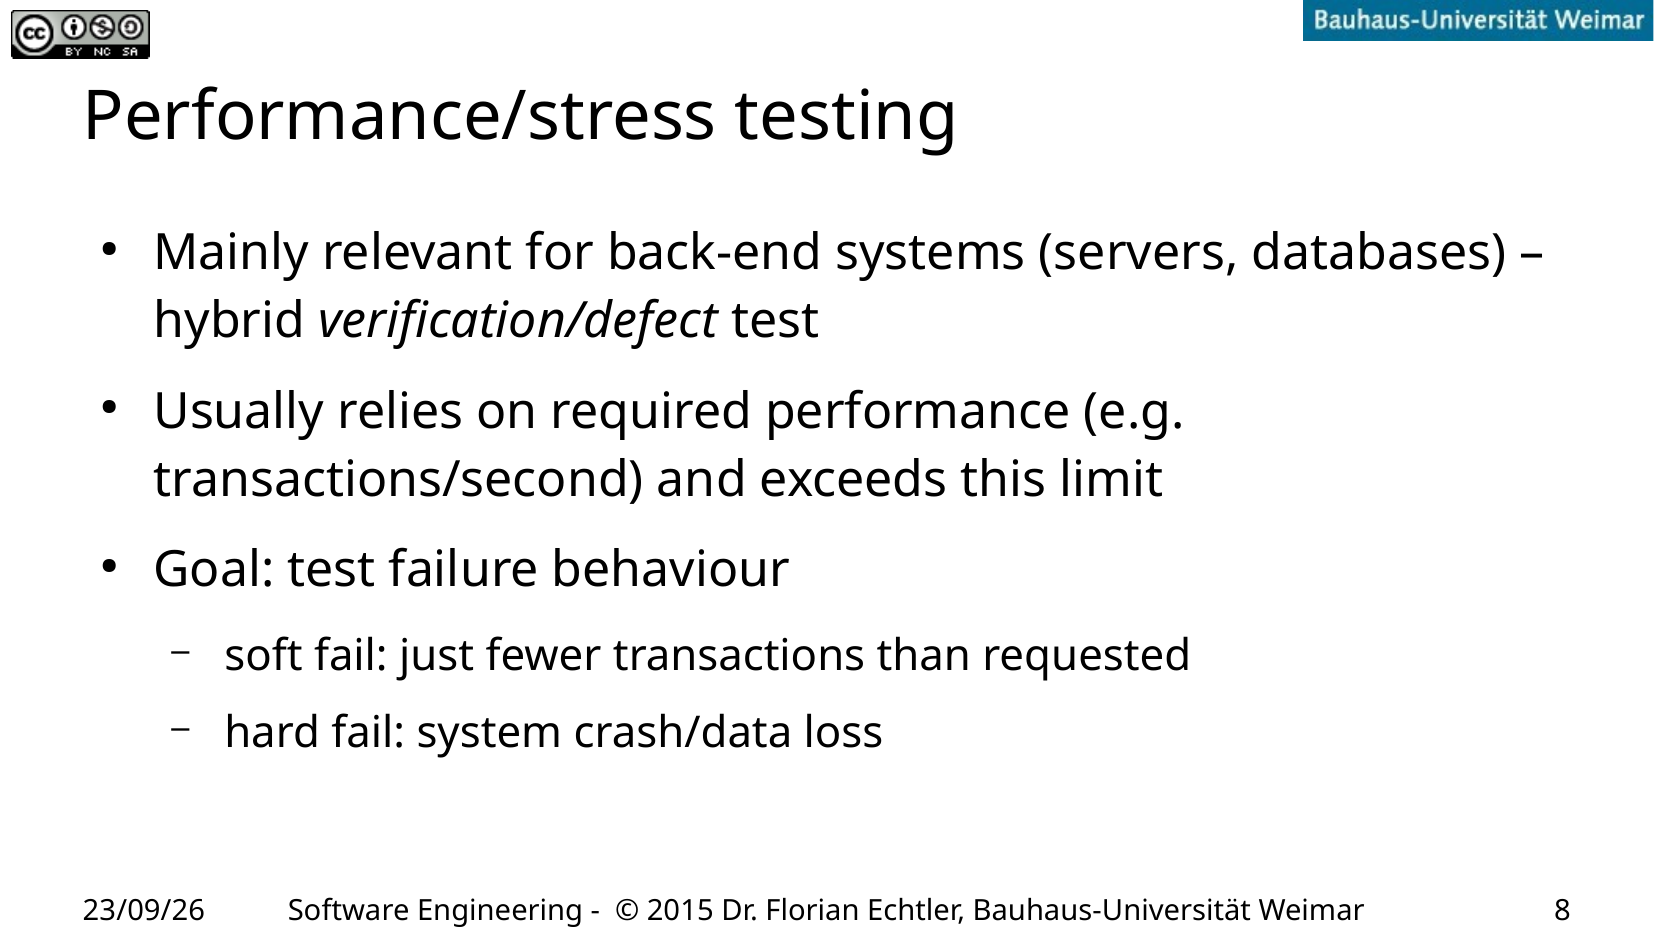

# Performance/stress testing
Mainly relevant for back-end systems (servers, databases) – hybrid verification/defect test
Usually relies on required performance (e.g. transactions/second) and exceeds this limit
Goal: test failure behaviour
soft fail: just fewer transactions than requested
hard fail: system crash/data loss
Software Engineering - © 2015 Dr. Florian Echtler, Bauhaus-Universität Weimar
8